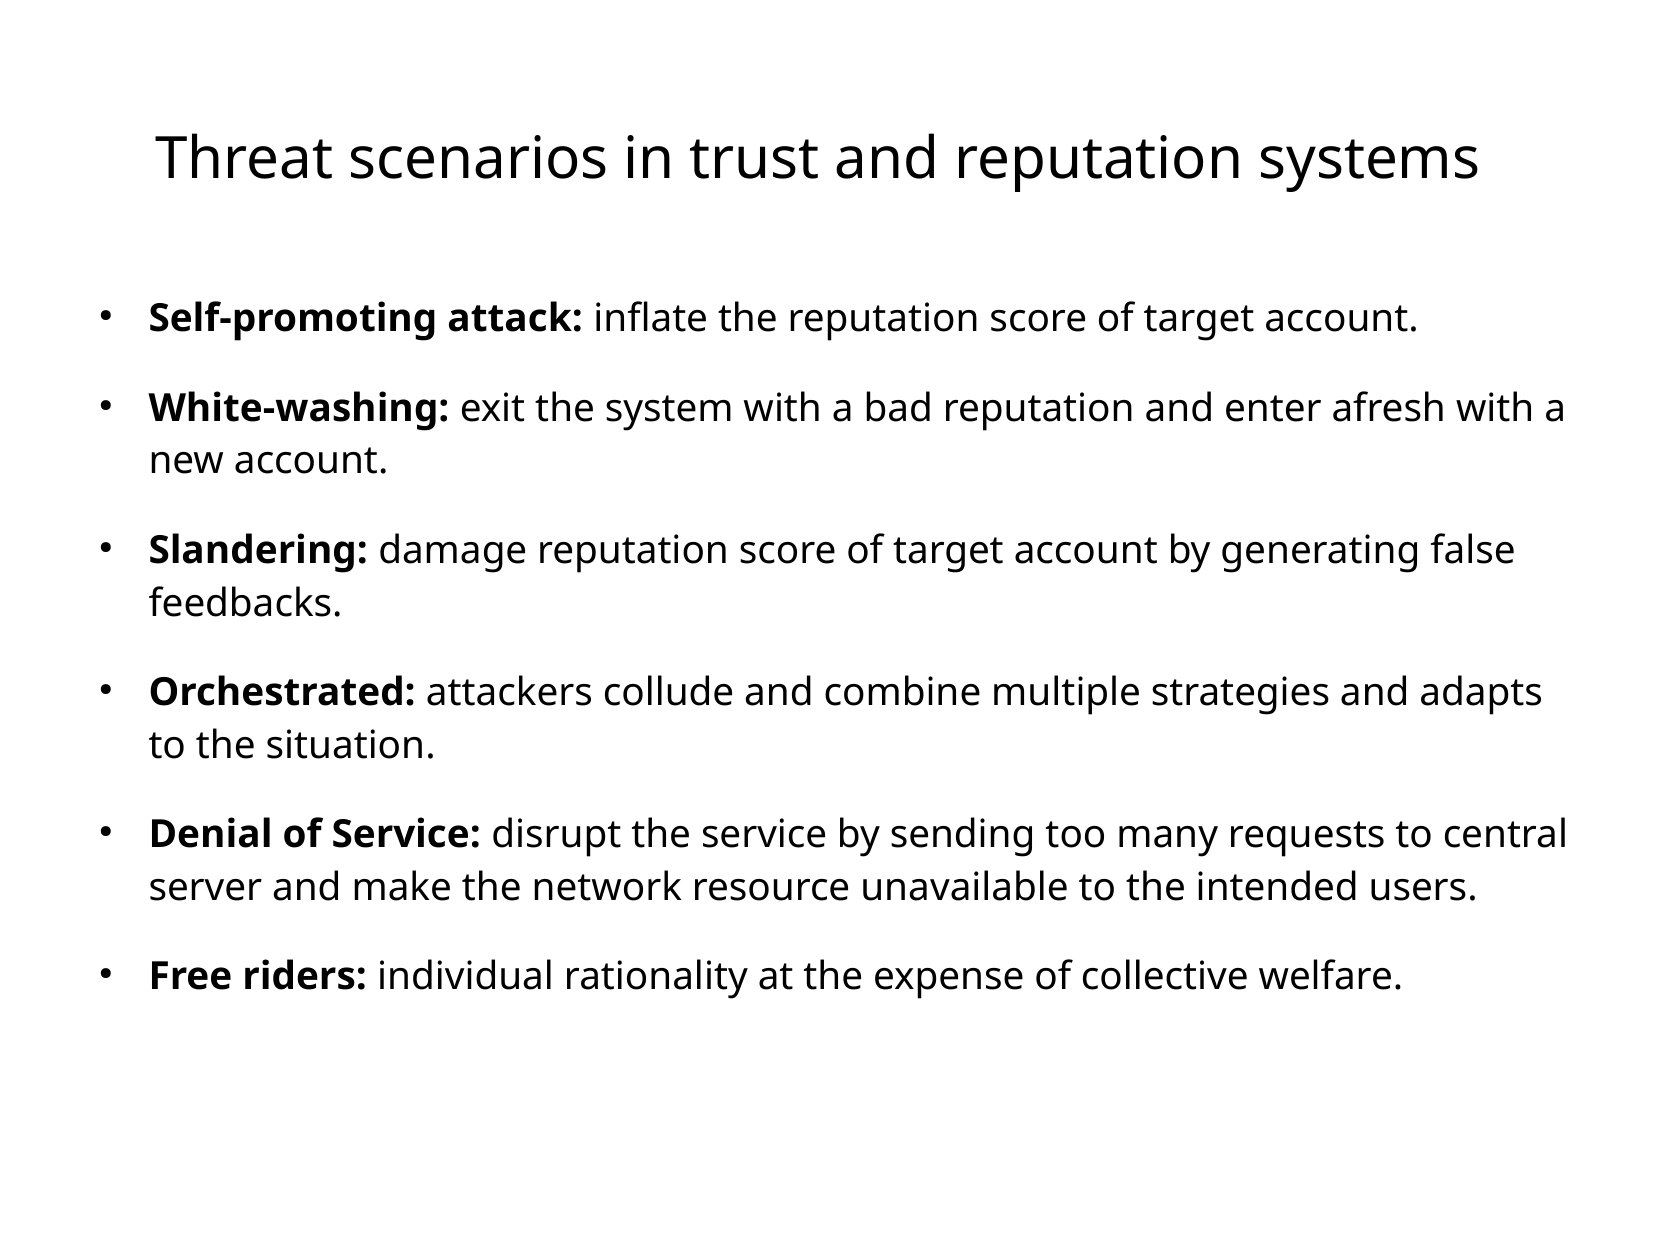

# Threat scenarios in trust and reputation systems
Self-promoting attack: inflate the reputation score of target account.
White-washing: exit the system with a bad reputation and enter afresh with a new account.
Slandering: damage reputation score of target account by generating false feedbacks.
Orchestrated: attackers collude and combine multiple strategies and adapts to the situation.
Denial of Service: disrupt the service by sending too many requests to central server and make the network resource unavailable to the intended users.
Free riders: individual rationality at the expense of collective welfare.